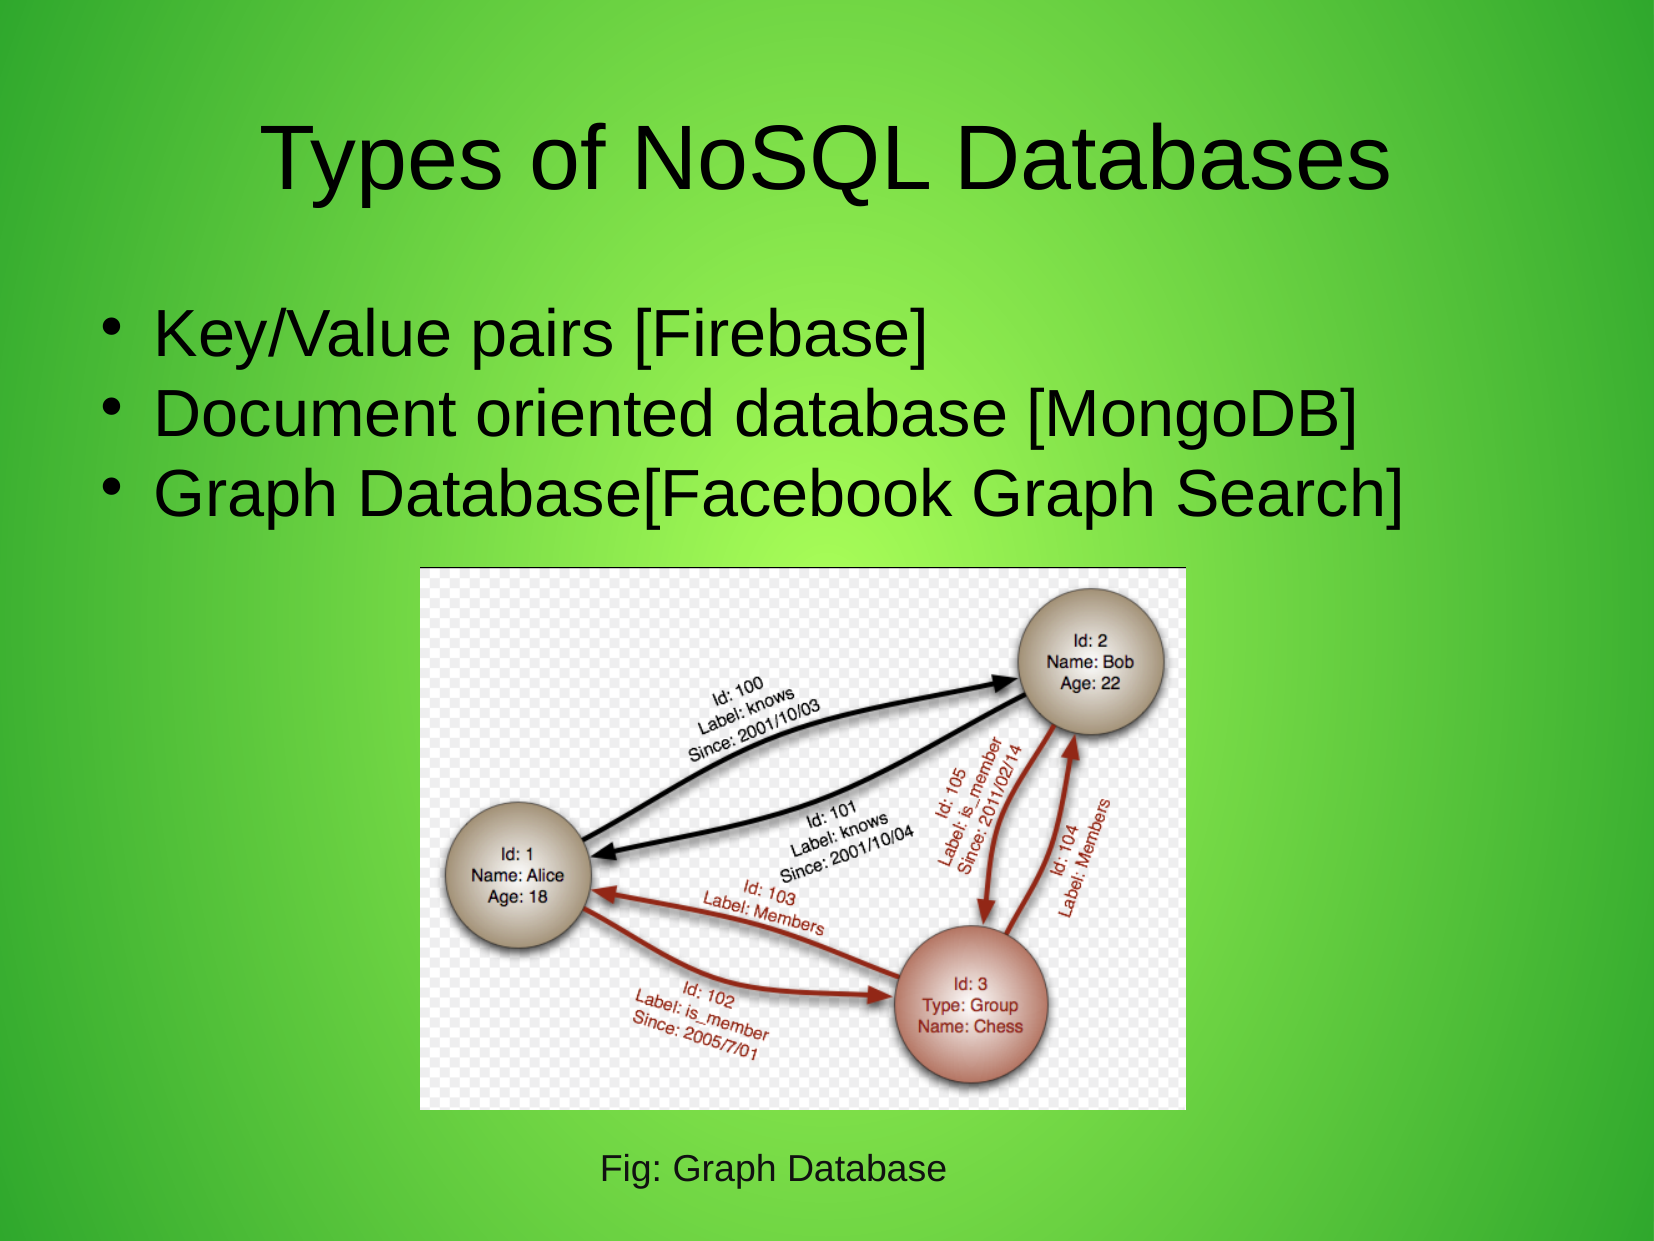

Types of NoSQL Databases
Key/Value pairs [Firebase]
Document oriented database [MongoDB]
Graph Database[Facebook Graph Search]
Fig: Graph Database